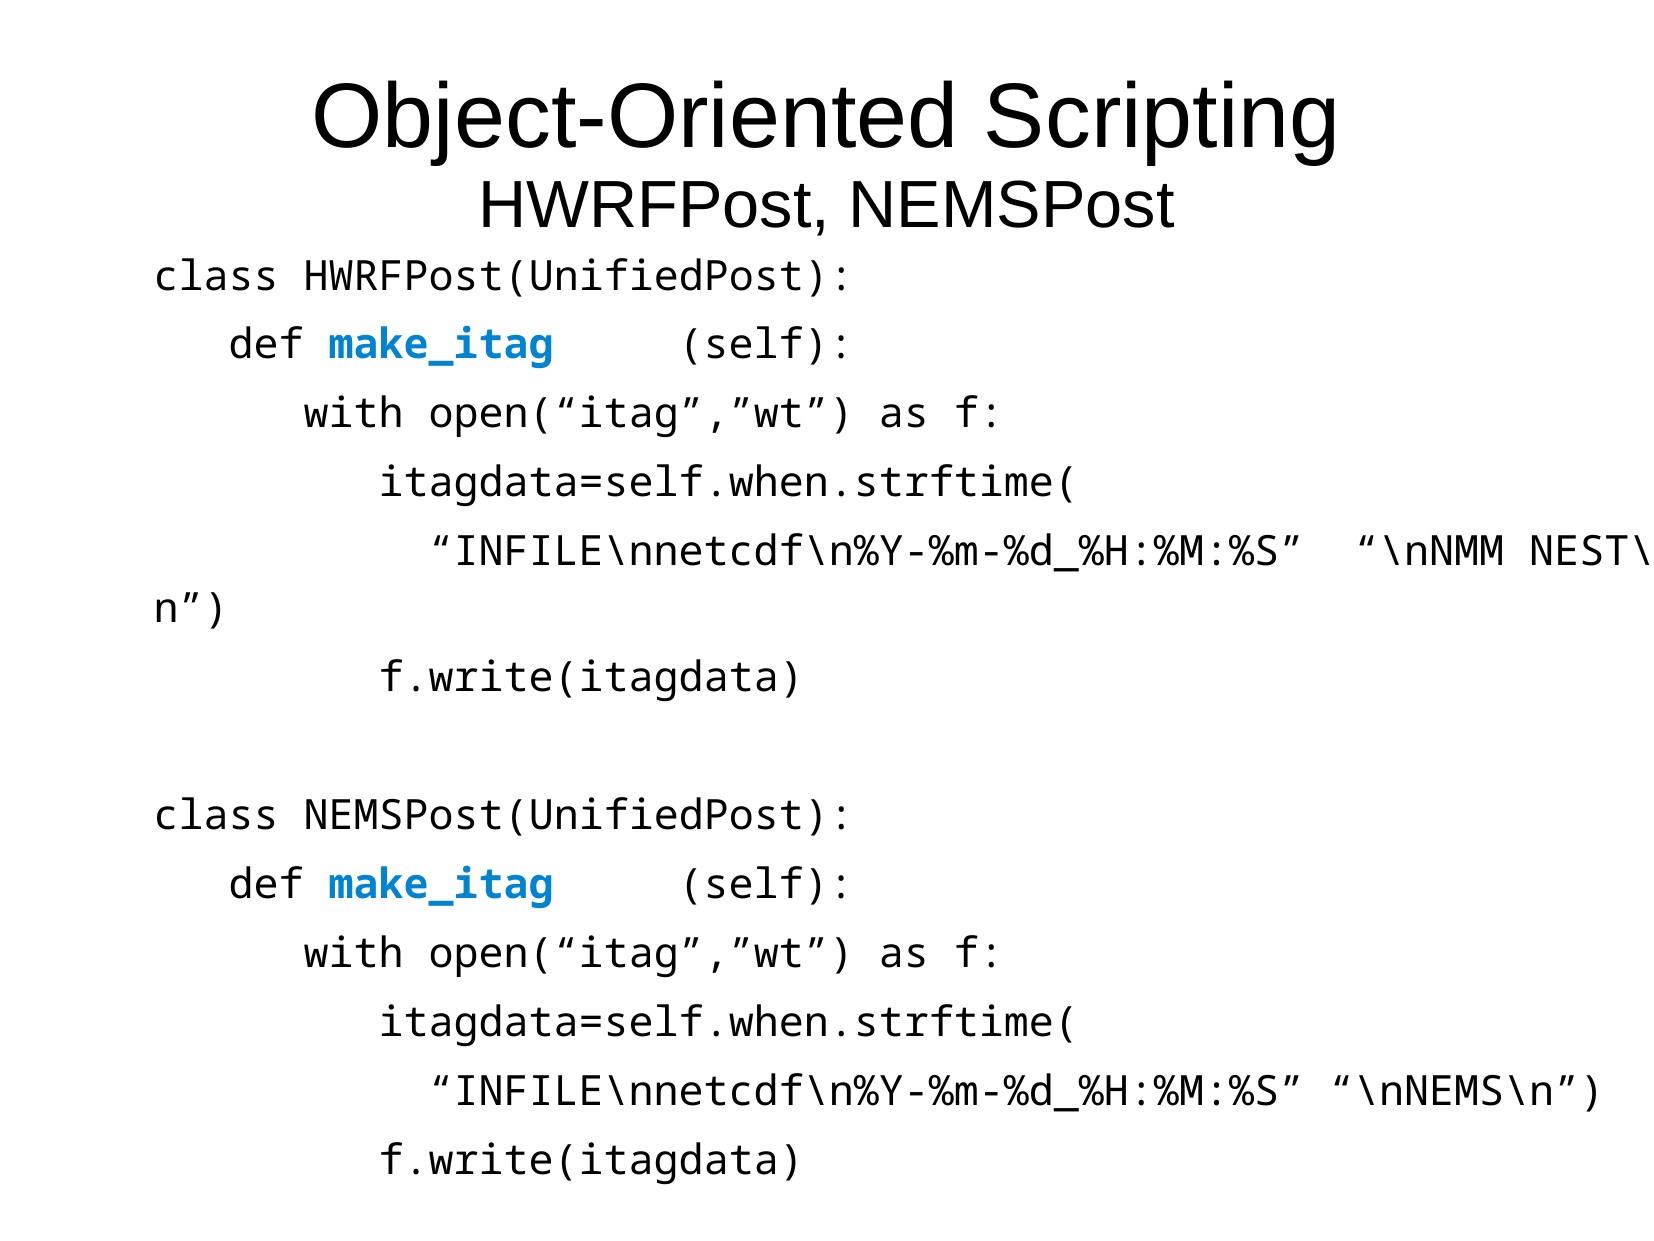

# Object-Oriented Scripting HWRFPost, NEMSPost
class HWRFPost(UnifiedPost):
 def make_itag (self):
 with open(“itag”,”wt”) as f:
 itagdata=self.when.strftime(
 “INFILE\nnetcdf\n%Y-%m-%d_%H:%M:%S” “\nNMM NEST\n”)
 f.write(itagdata)
class NEMSPost(UnifiedPost):
 def make_itag (self):
 with open(“itag”,”wt”) as f:
 itagdata=self.when.strftime(
 “INFILE\nnetcdf\n%Y-%m-%d_%H:%M:%S” “\nNEMS\n”)
 f.write(itagdata)